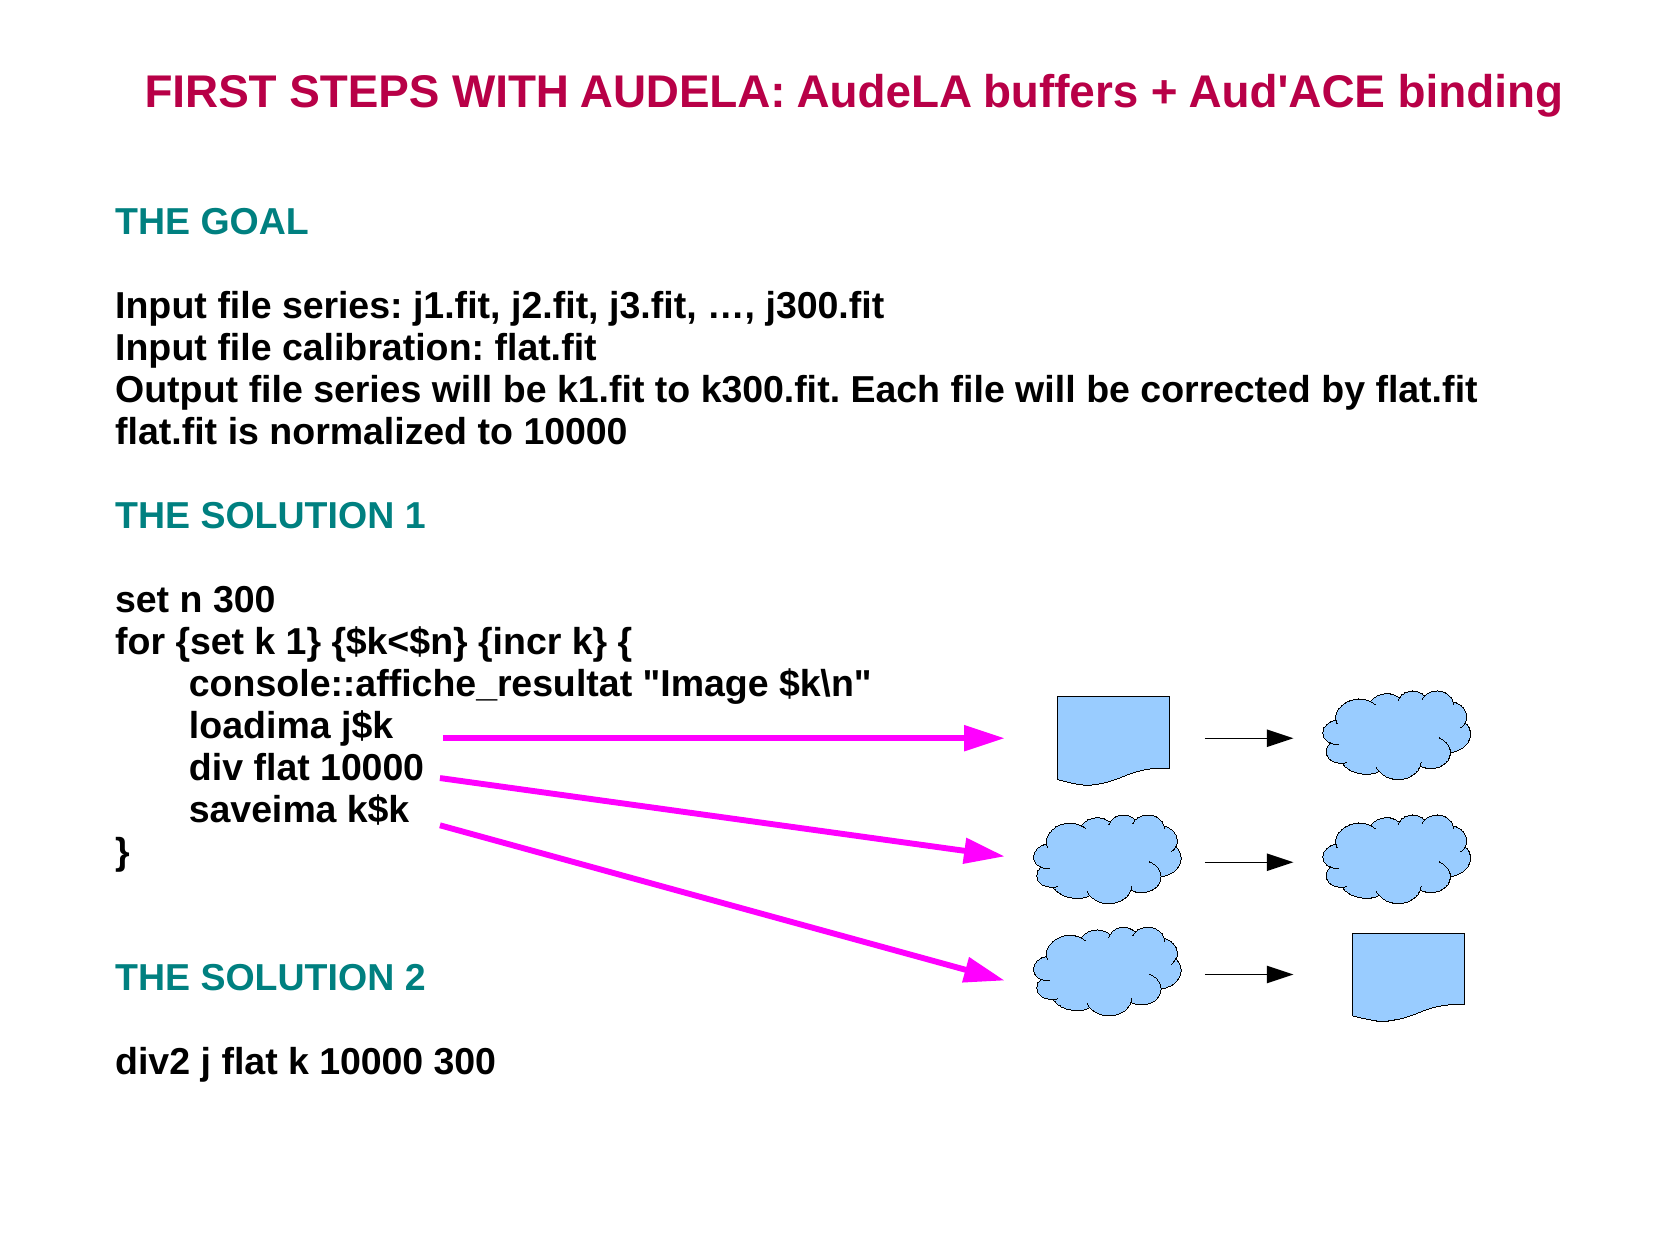

FIRST STEPS WITH AUDELA: AudeLA buffers + Aud'ACE binding
THE GOAL
Input file series: j1.fit, j2.fit, j3.fit, …, j300.fit
Input file calibration: flat.fit
Output file series will be k1.fit to k300.fit. Each file will be corrected by flat.fit
flat.fit is normalized to 10000
THE SOLUTION 1
set n 300
for {set k 1} {$k<$n} {incr k} {
	console::affiche_resultat "Image $k\n"
	loadima j$k
	div flat 10000
	saveima k$k
}
THE SOLUTION 2
div2 j flat k 10000 300